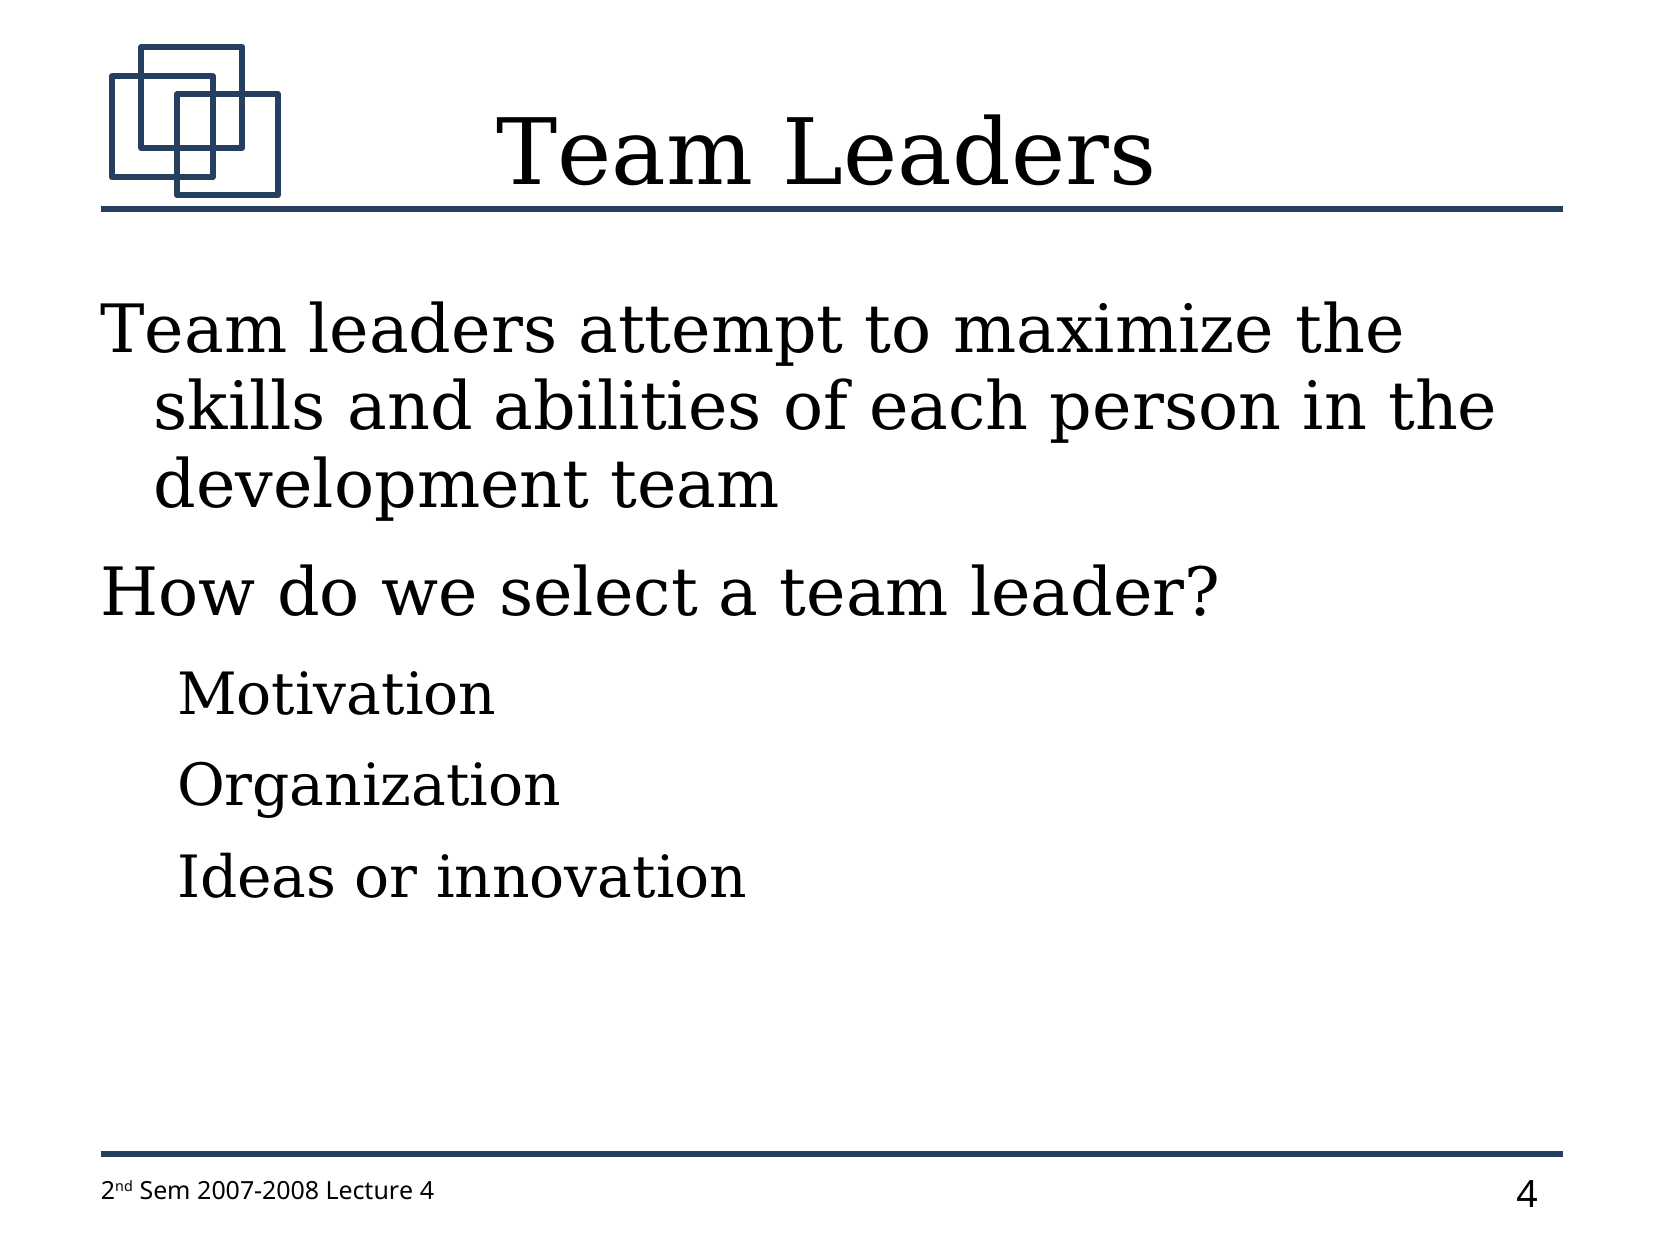

# Team Leaders
Team leaders attempt to maximize the skills and abilities of each person in the development team
How do we select a team leader?
Motivation
Organization
Ideas or innovation